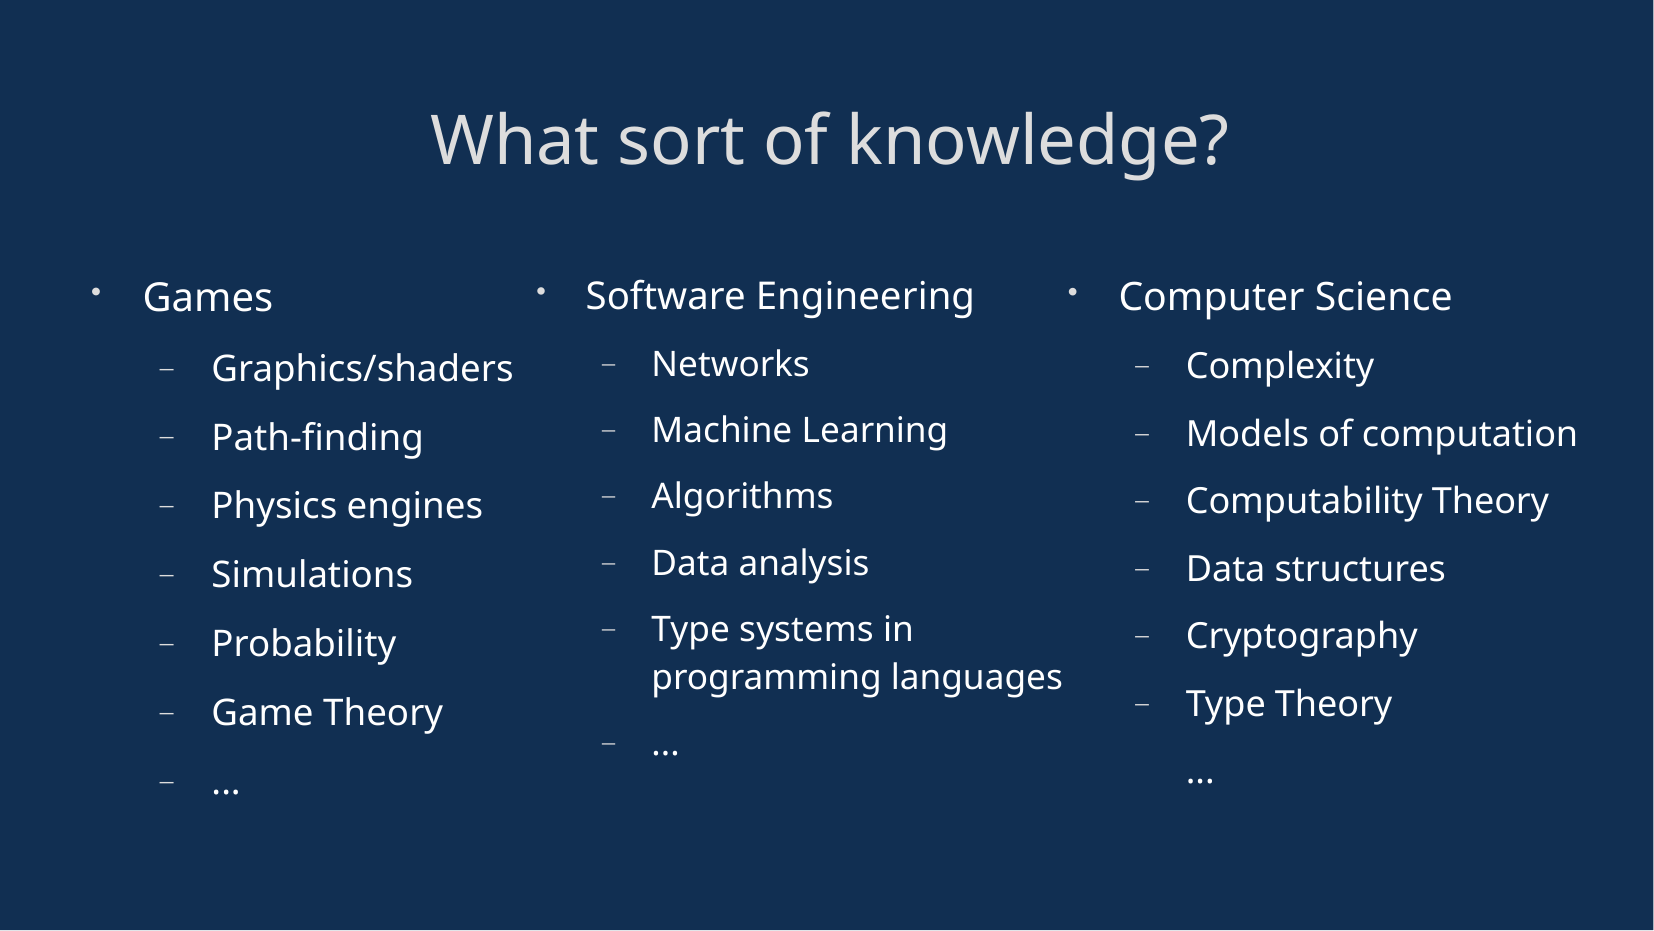

# What sort of knowledge?
Games
Graphics/shaders
Path-finding
Physics engines
Simulations
Probability
Game Theory
...
Software Engineering
Networks
Machine Learning
Algorithms
Data analysis
Type systems in programming languages
...
Computer Science
Complexity
Models of computation
Computability Theory
Data structures
Cryptography
Type Theory
...